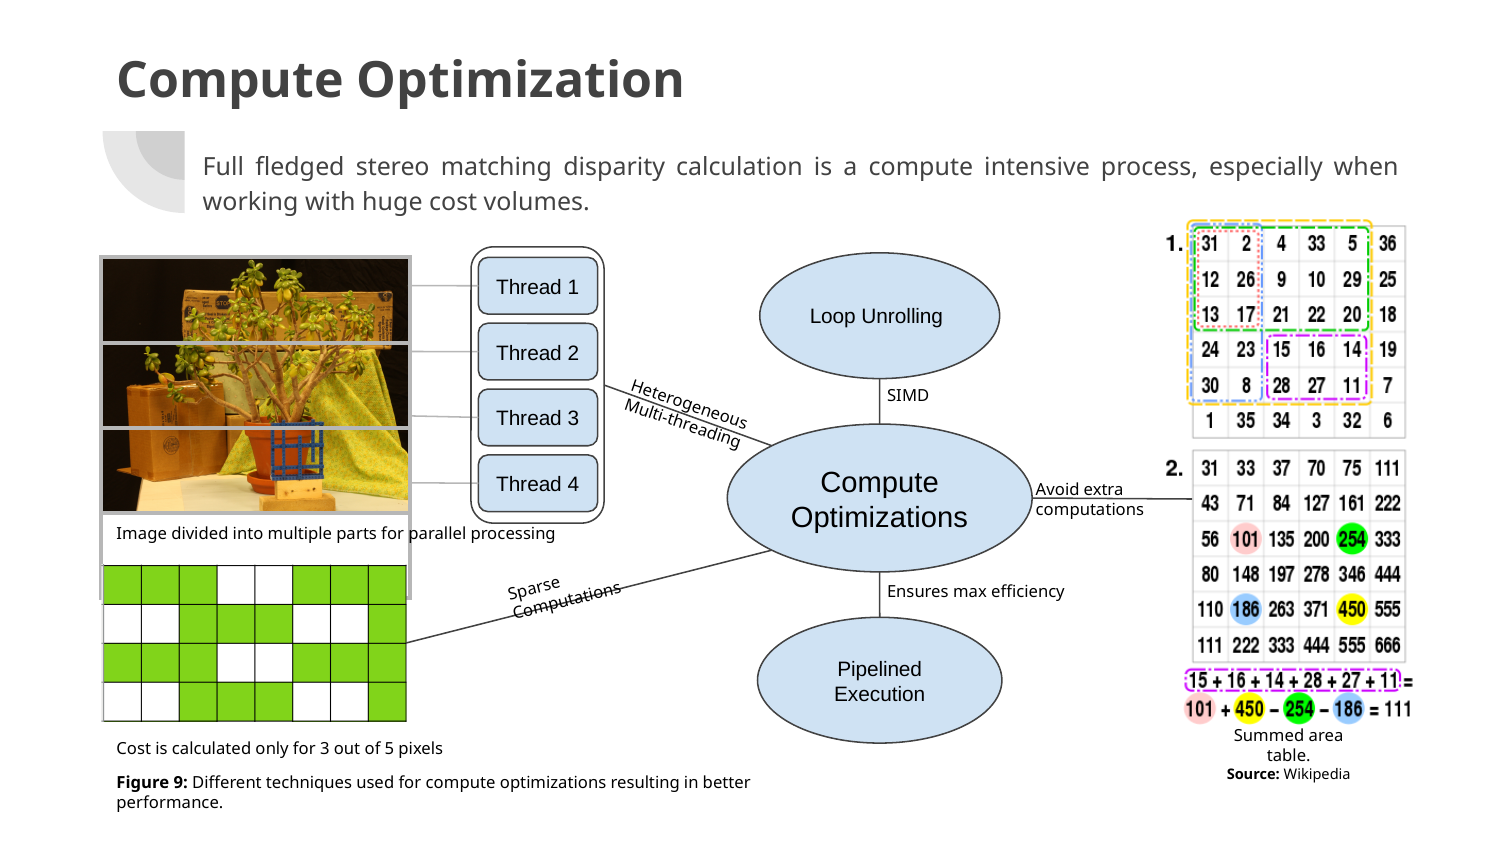

# Compute Optimization
Full fledged stereo matching disparity calculation is a compute intensive process, especially when working with huge cost volumes.
Loop Unrolling
| |
| --- |
| |
| |
| |
Thread 1
Thread 2
SIMD
Heterogeneous
Multi-threading
Thread 3
Compute Optimizations
Thread 4
Avoid extra computations
Image divided into multiple parts for parallel processing
Sparse Computations
Ensures max efficiency
Pipelined Execution
Cost is calculated only for 3 out of 5 pixels
Summed area table.
Source: Wikipedia
Figure 9: Different techniques used for compute optimizations resulting in better performance.